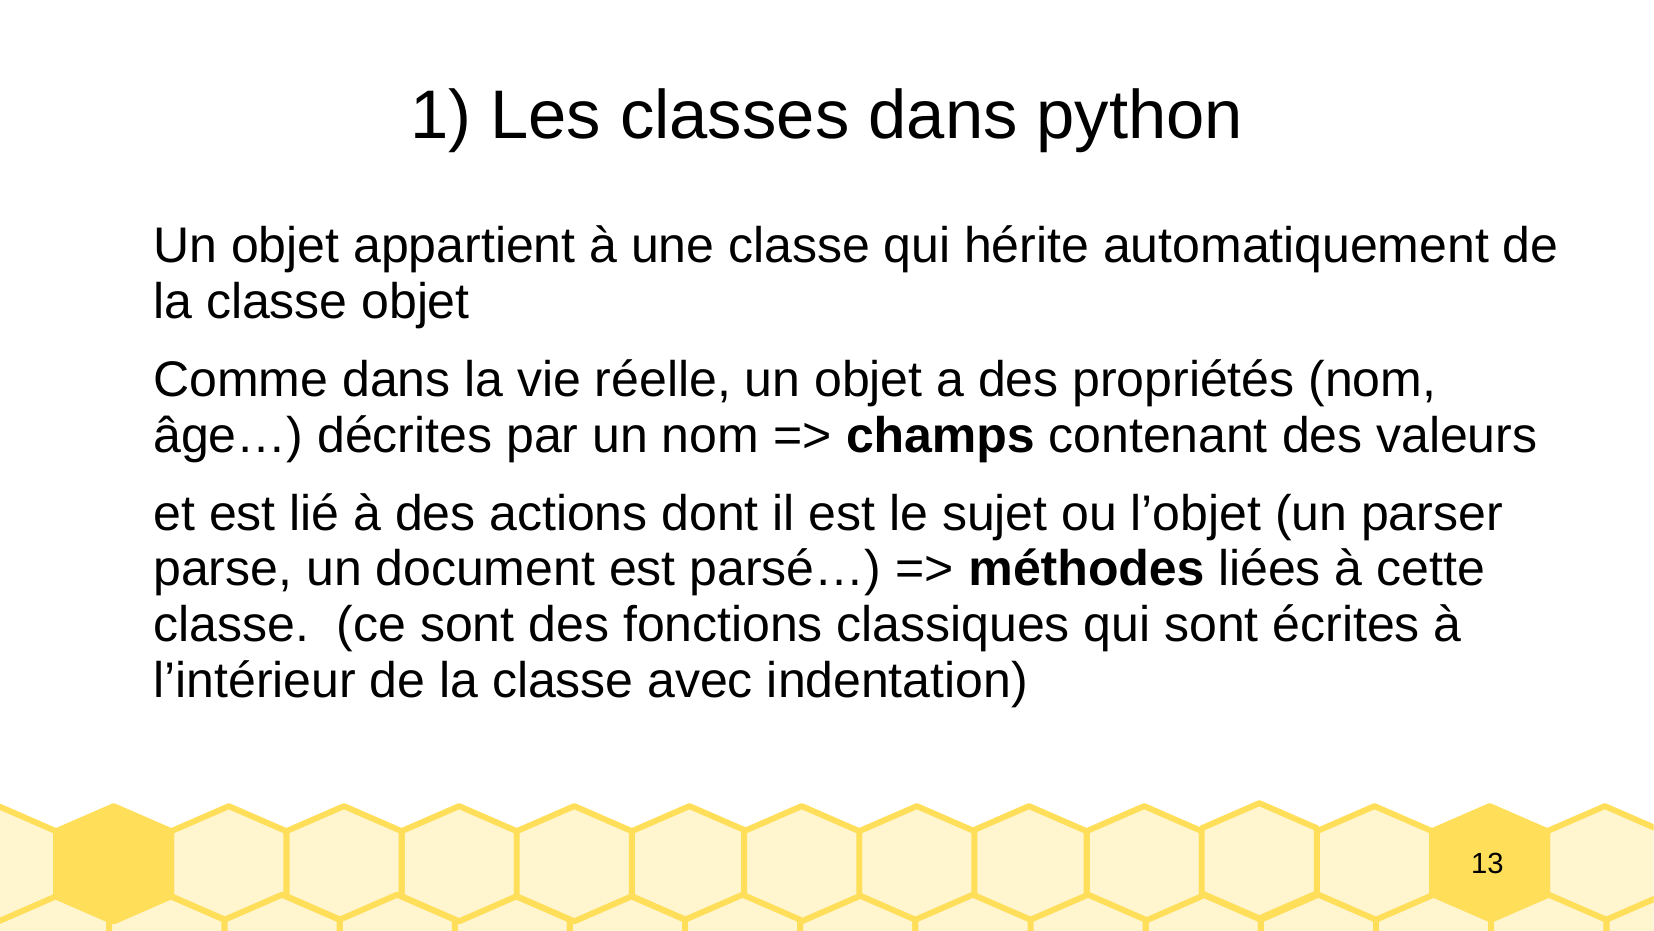

# 1) Les classes dans python
Un objet appartient à une classe qui hérite automatiquement de la classe objet
Comme dans la vie réelle, un objet a des propriétés (nom, âge…) décrites par un nom => champs contenant des valeurs
et est lié à des actions dont il est le sujet ou l’objet (un parser parse, un document est parsé…) => méthodes liées à cette classe. (ce sont des fonctions classiques qui sont écrites à l’intérieur de la classe avec indentation)